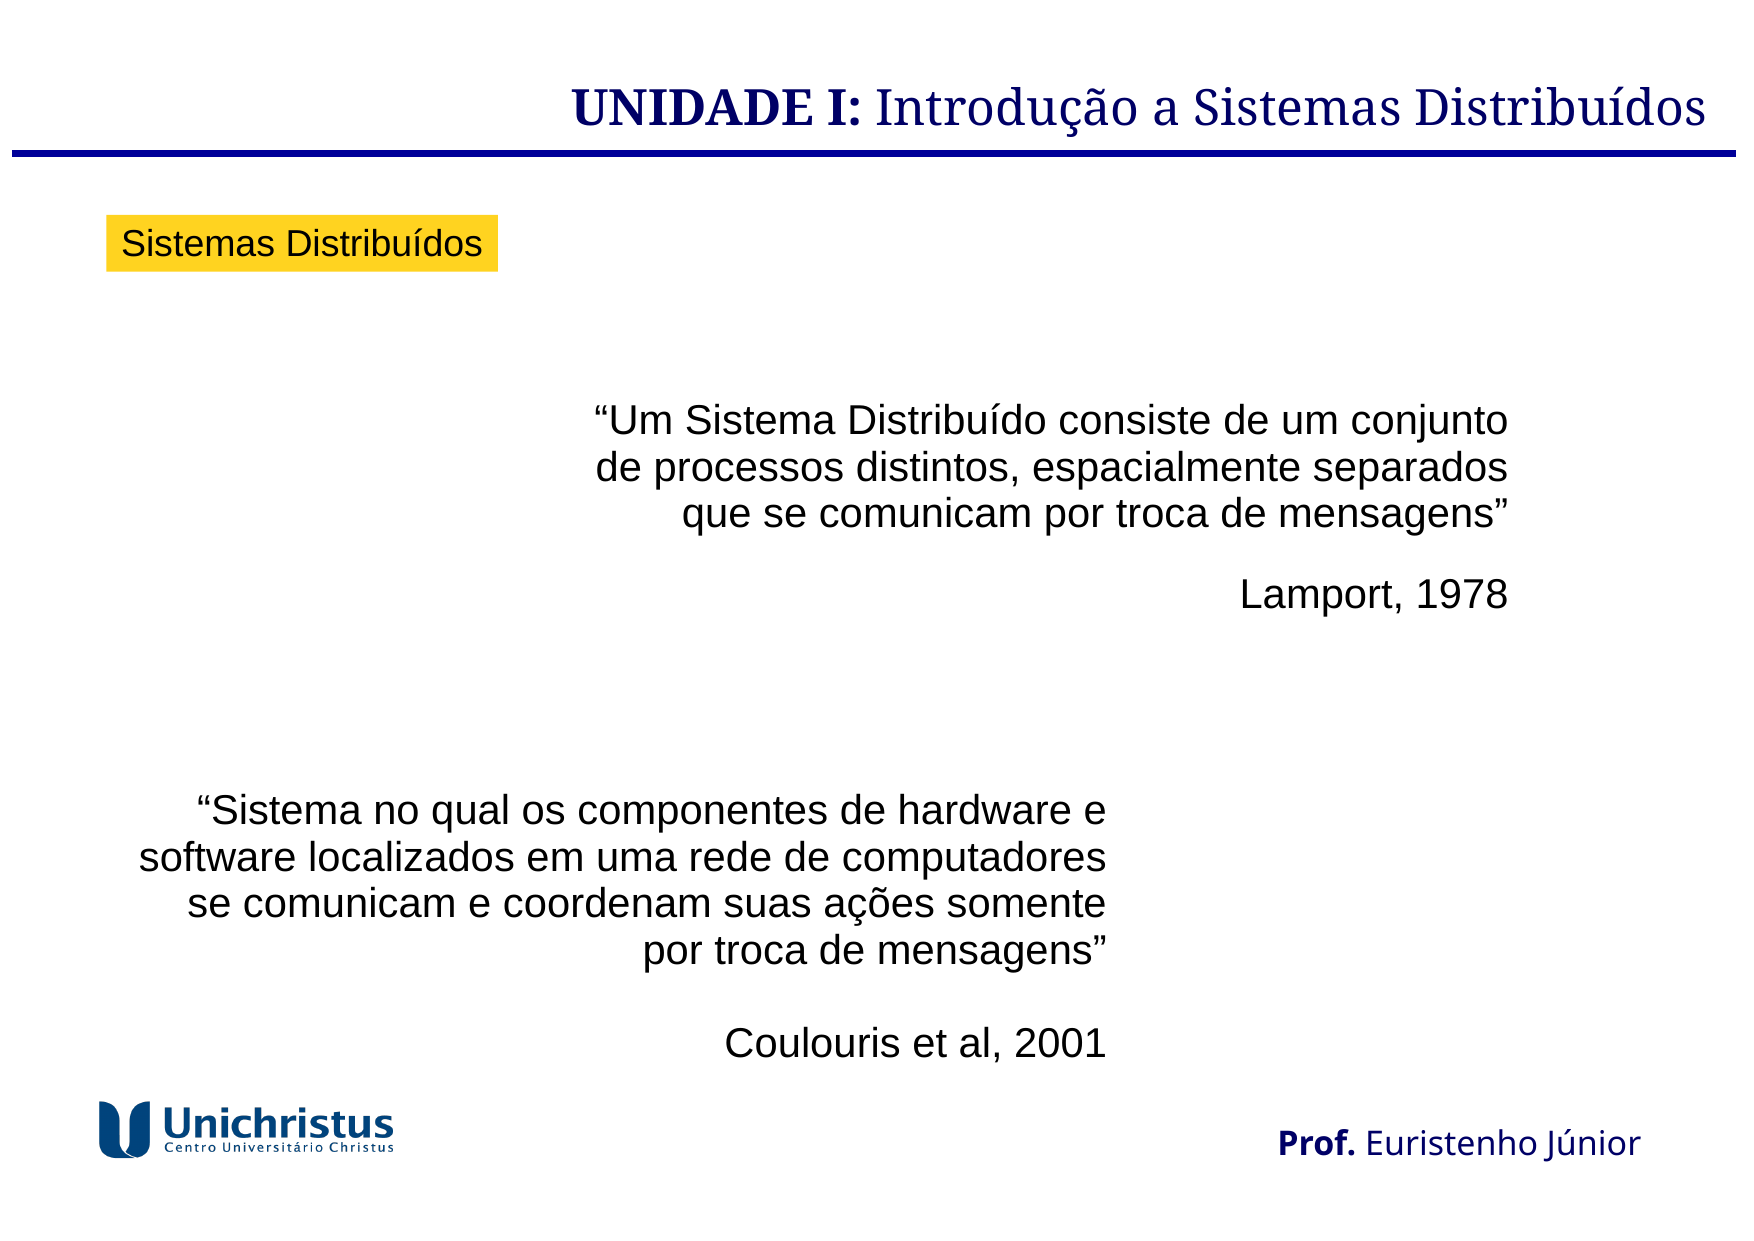

UNIDADE I: Introdução a Sistemas Distribuídos
Sistemas Distribuídos
“Um Sistema Distribuído consiste de um conjunto
de processos distintos, espacialmente separados
que se comunicam por troca de mensagens”
Lamport, 1978
“Sistema no qual os componentes de hardware e
software localizados em uma rede de computadores
se comunicam e coordenam suas ações somente
por troca de mensagens”
Coulouris et al, 2001
Prof. Euristenho Júnior